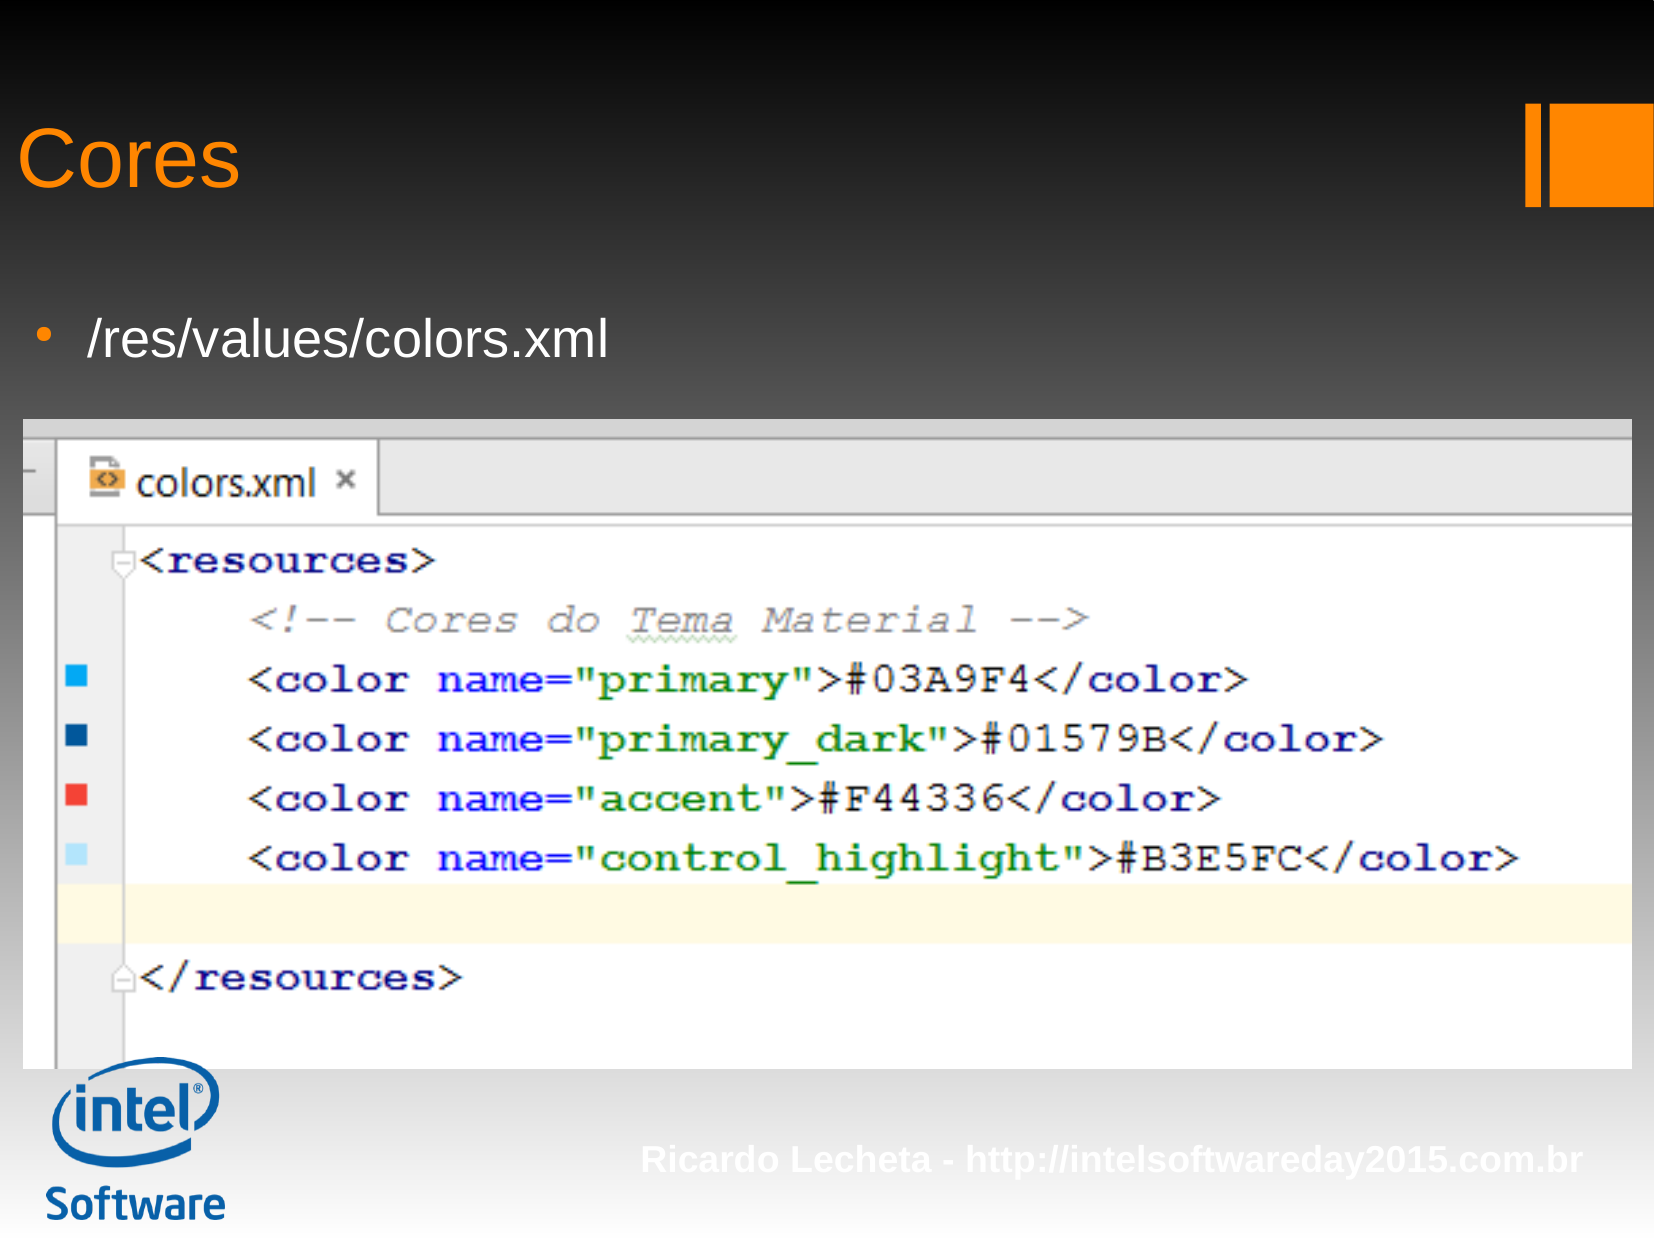

# Cores
/res/values/colors.xml
Ricardo Lecheta - http://intelsoftwareday2015.com.br